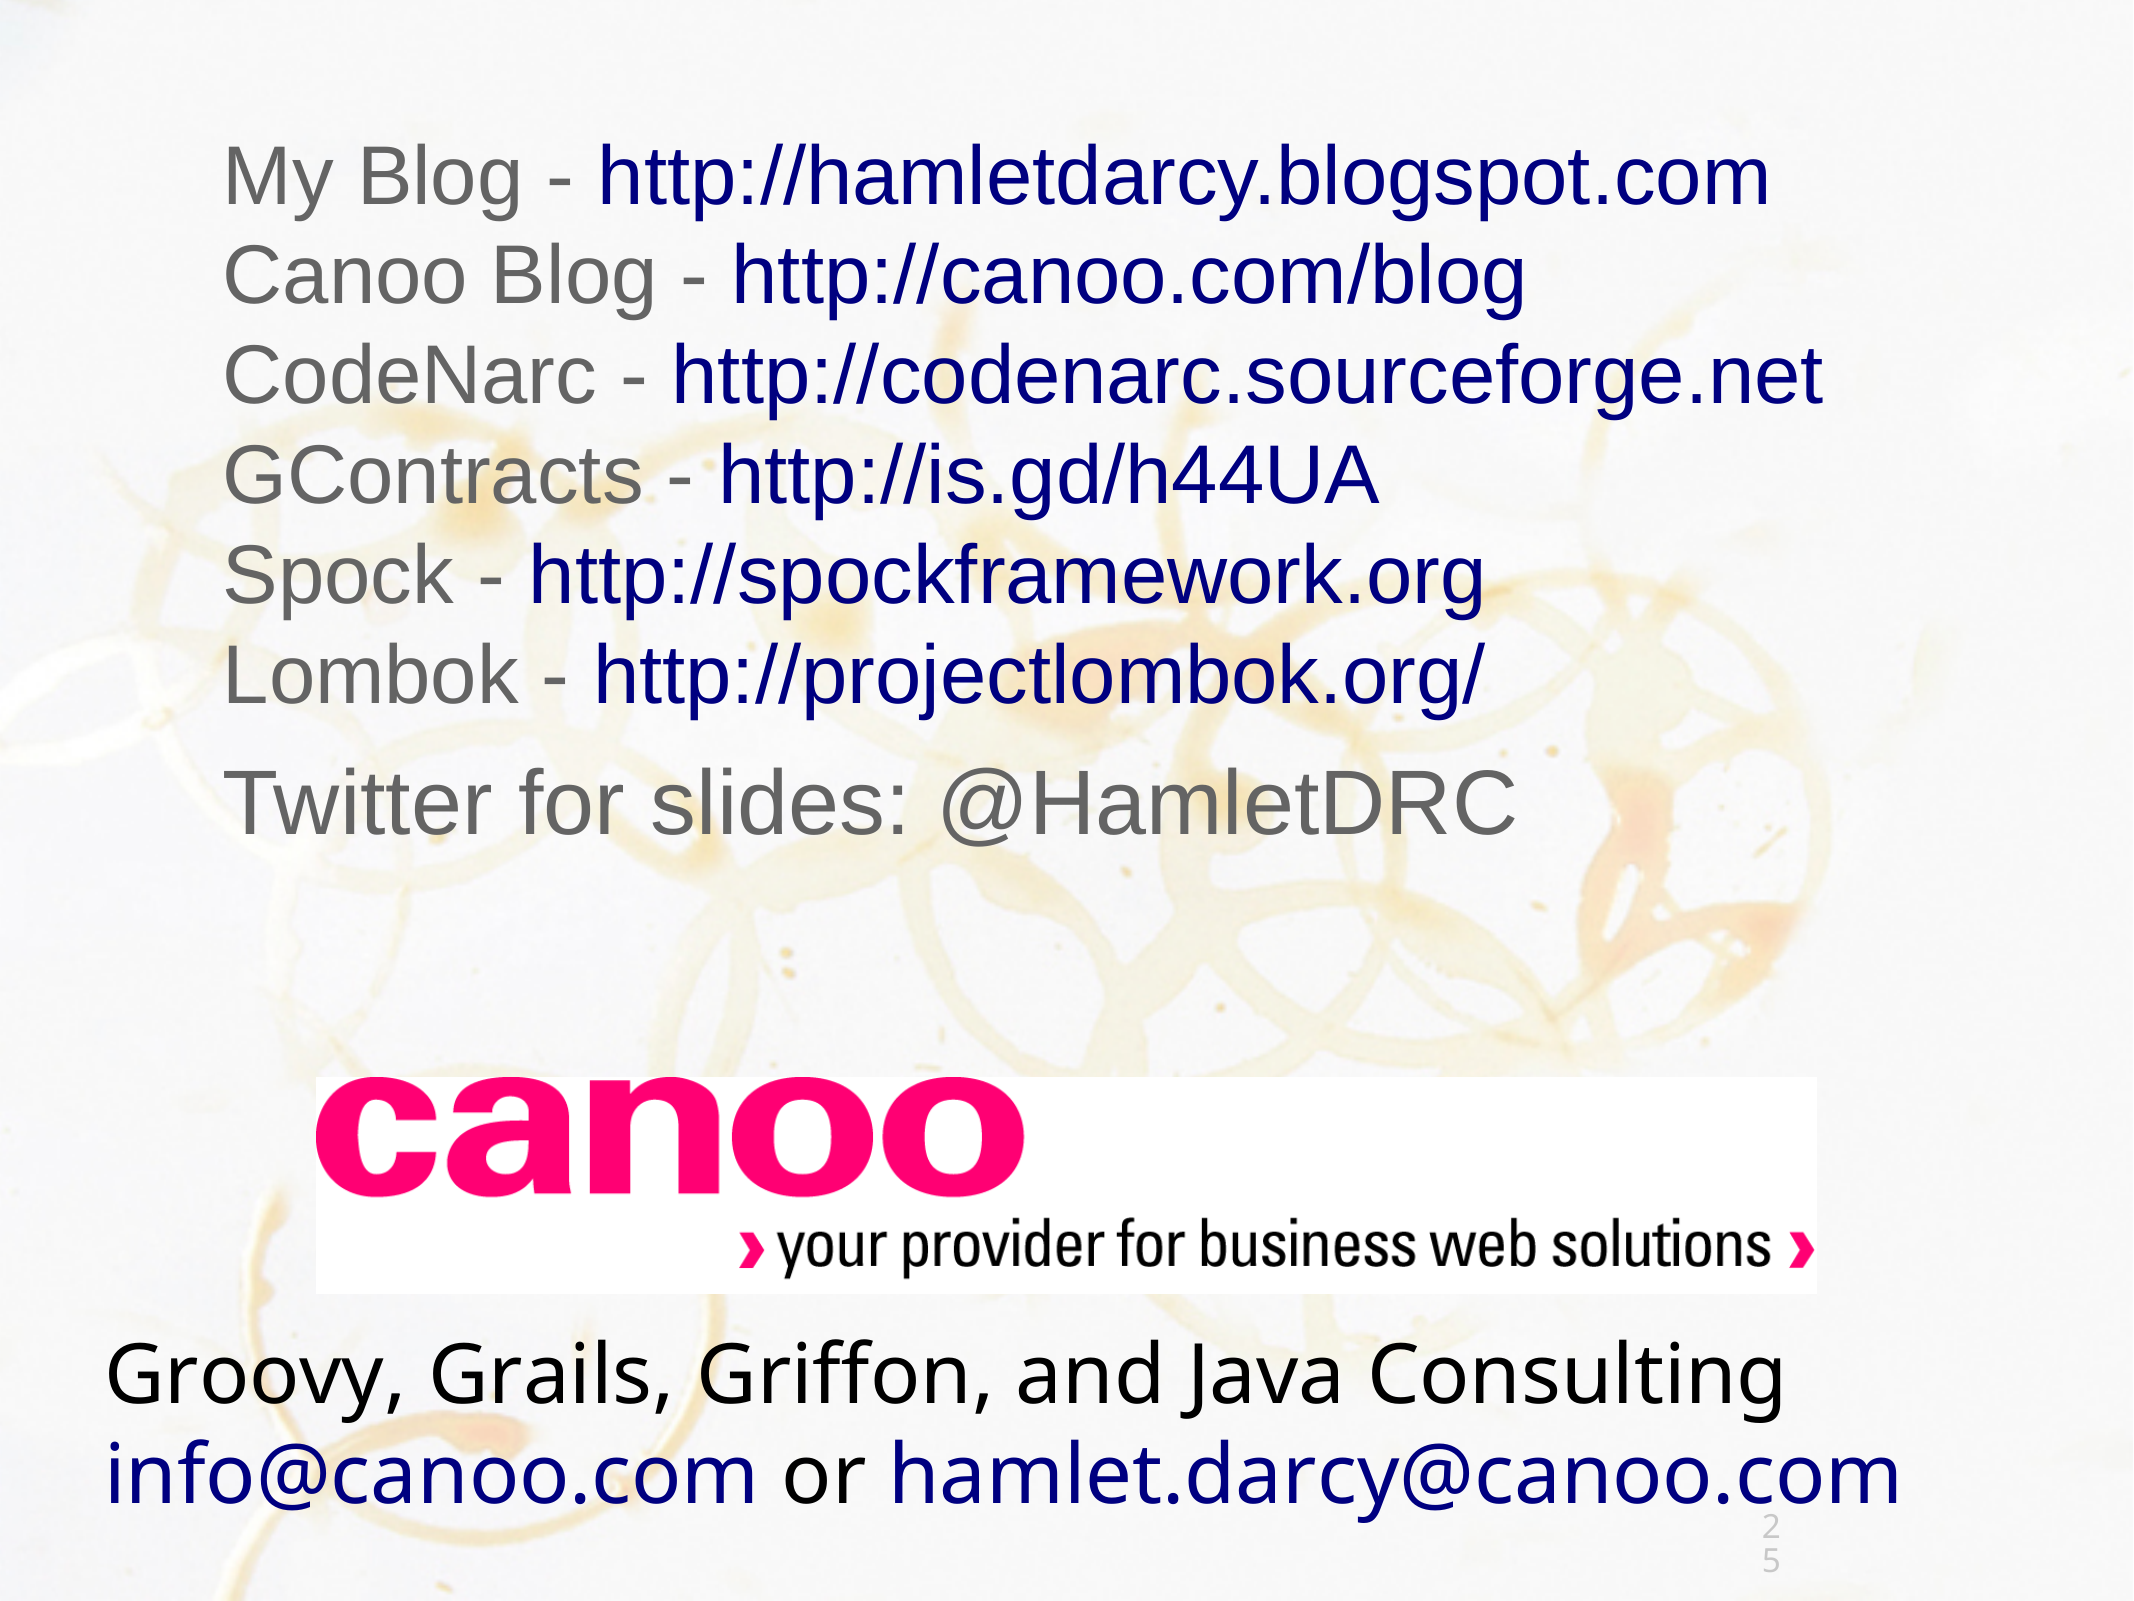

# My Blog - http://hamletdarcy.blogspot.com Canoo Blog - http://canoo.com/blog CodeNarc - http://codenarc.sourceforge.net GContracts - http://is.gd/h44UA Spock - http://spockframework.org Lombok - http://projectlombok.org/
Twitter for slides: @HamletDRC
Groovy, Grails, Griffon, and Java Consulting
info@canoo.com or hamlet.darcy@canoo.com
25